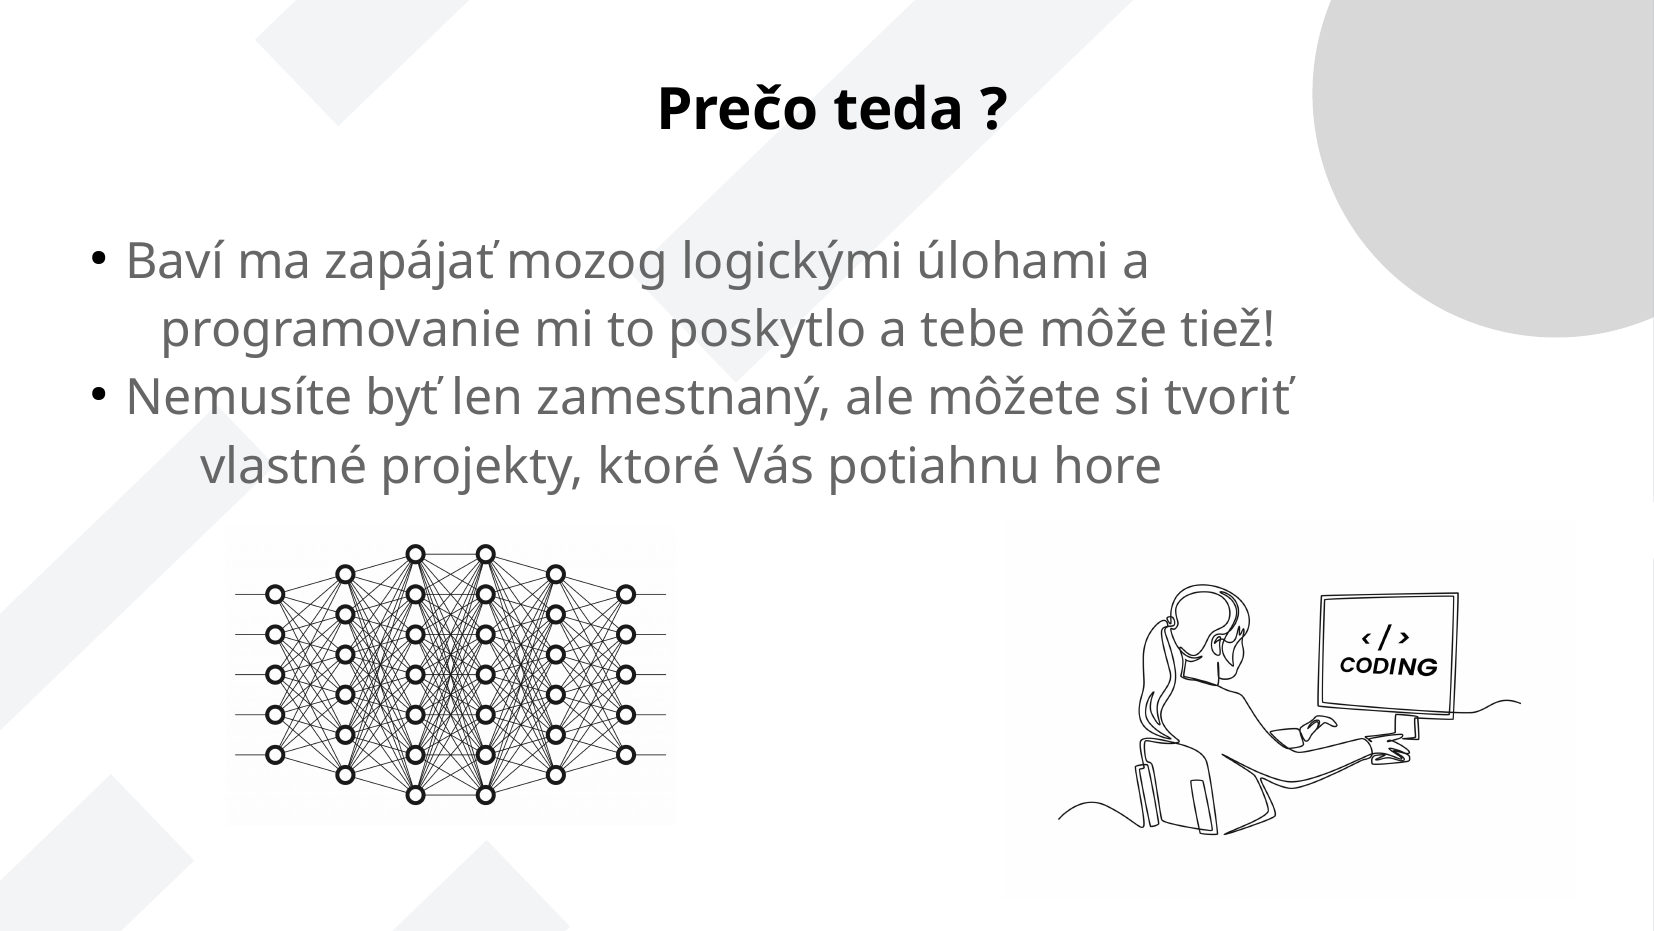

Prečo teda ?
Baví ma zapájať mozog logickými úlohami a
programovanie mi to poskytlo a tebe môže tiež!
Nemusíte byť len zamestnaný, ale môžete si tvoriť 			vlastné projekty, ktoré Vás potiahnu hore
Photo by Dave Hoefler on Unsplash